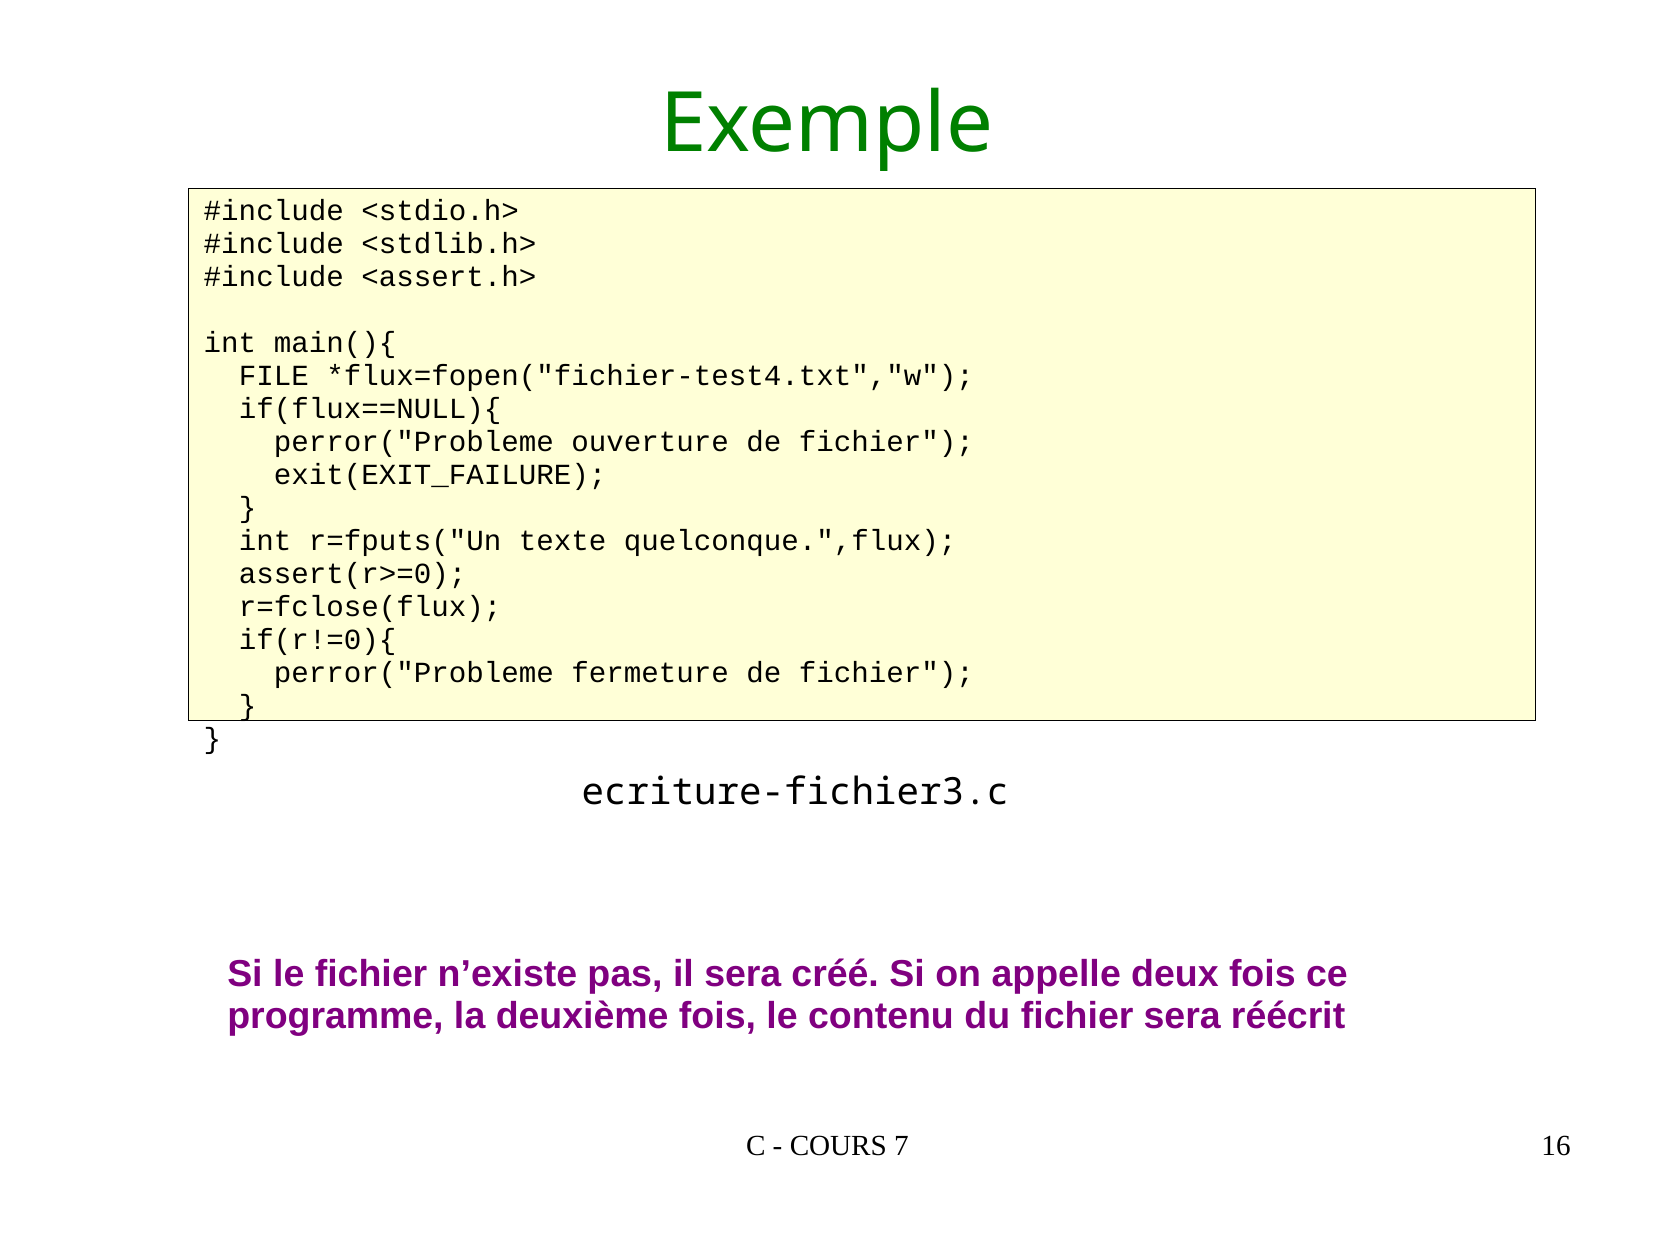

# Exemple
#include <stdio.h>
#include <stdlib.h>
#include <assert.h>
int main(){
 FILE *flux=fopen("fichier-test4.txt","w");
 if(flux==NULL){
 perror("Probleme ouverture de fichier");
 exit(EXIT_FAILURE);
 }
 int r=fputs("Un texte quelconque.",flux);
 assert(r>=0);
 r=fclose(flux);
 if(r!=0){
 perror("Probleme fermeture de fichier");
 }
}
ecriture-fichier3.c
Si le fichier n’existe pas, il sera créé. Si on appelle deux fois ce programme, la deuxième fois, le contenu du fichier sera réécrit
C - COURS 7
16